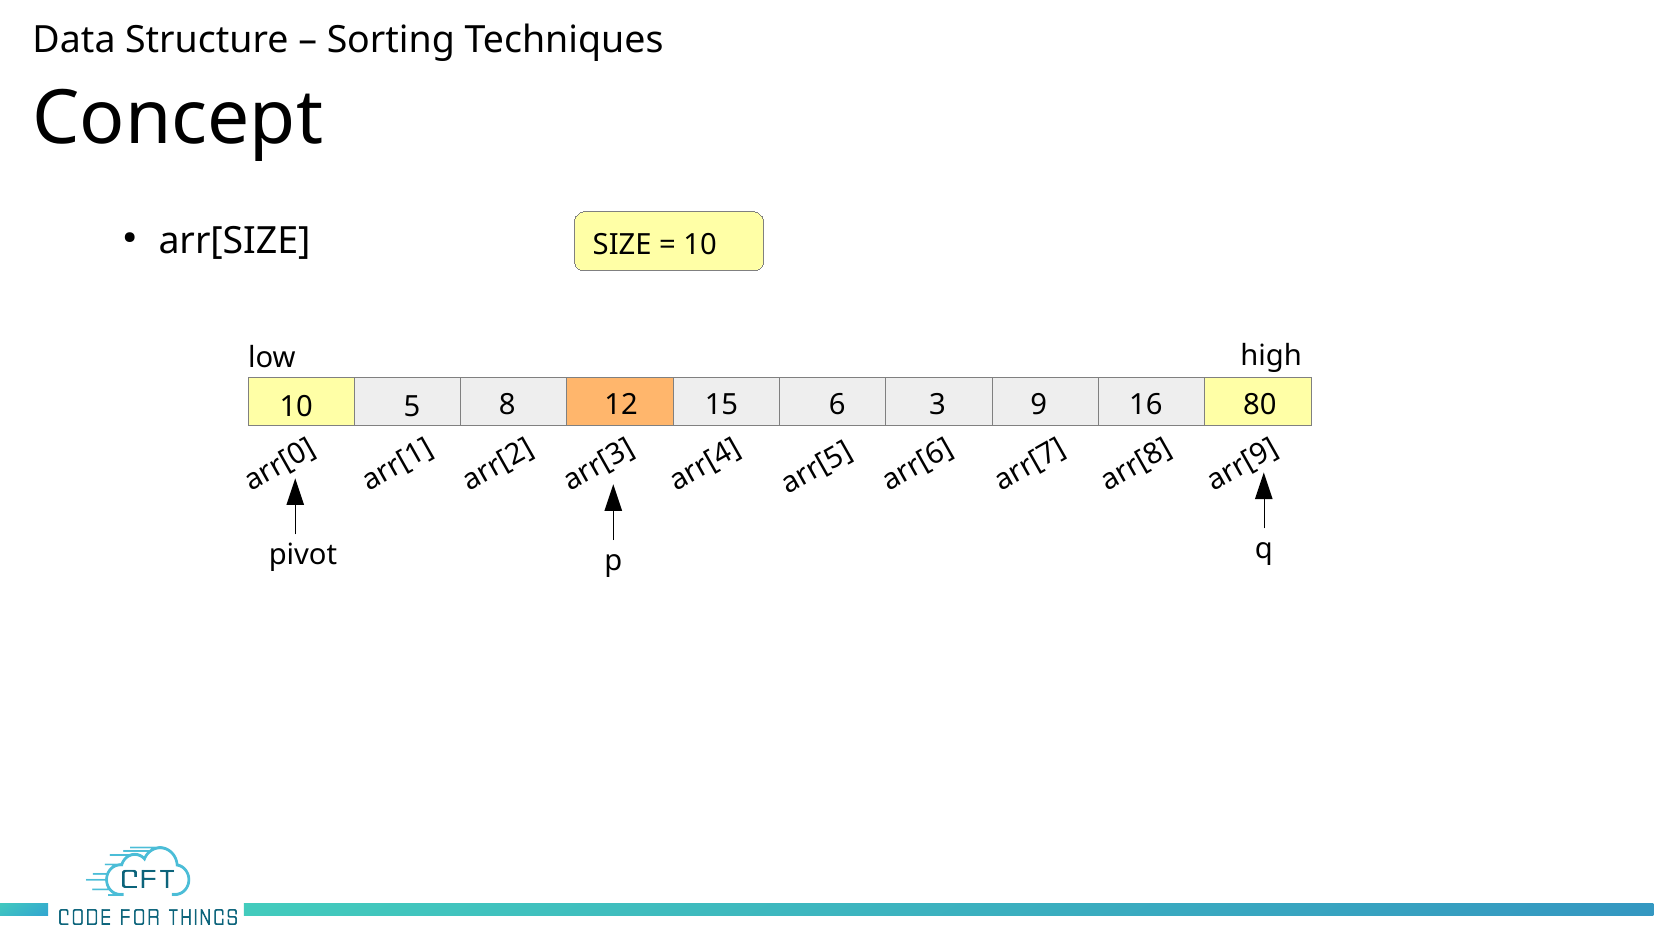

# Data Structure – Sorting Techniques Concept
arr[SIZE]
SIZE = 10
high
low
8
12
15
6
3
9
16
80
arr[0]
arr[1]
arr[2]
arr[3]
arr[4]
arr[6]
arr[7]
arr[8]
arr[9]
arr[5]
10
5
q
pivot
p